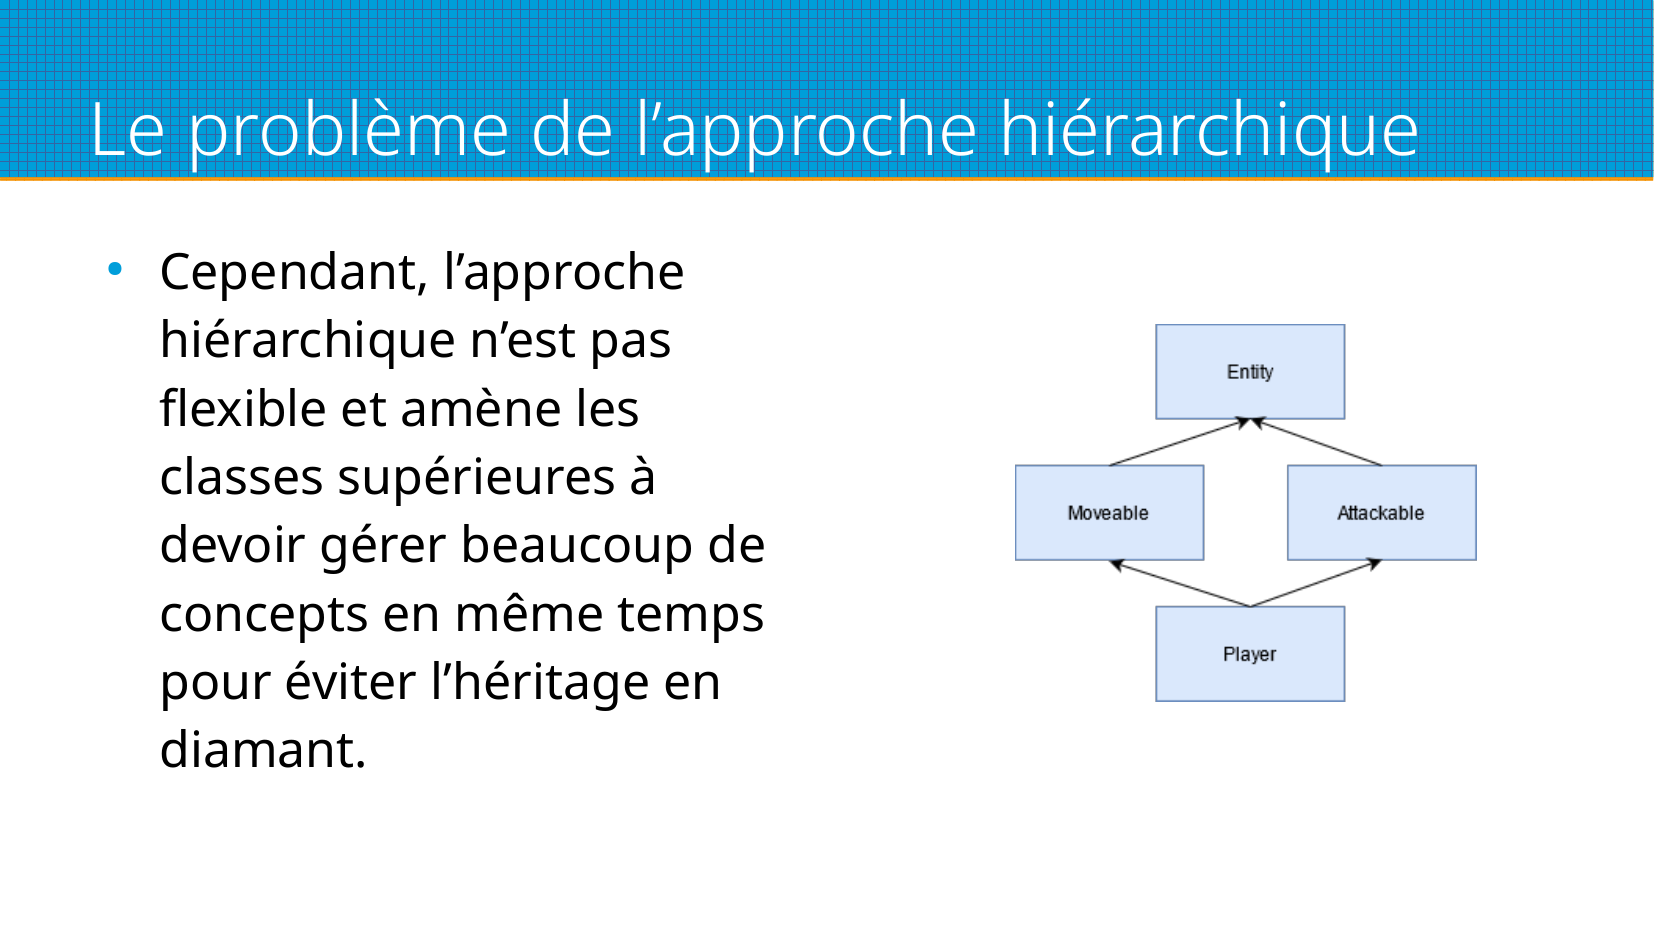

# Le problème de l’approche hiérarchique
Cependant, l’approche hiérarchique n’est pas flexible et amène les classes supérieures à devoir gérer beaucoup de concepts en même temps pour éviter l’héritage en diamant.